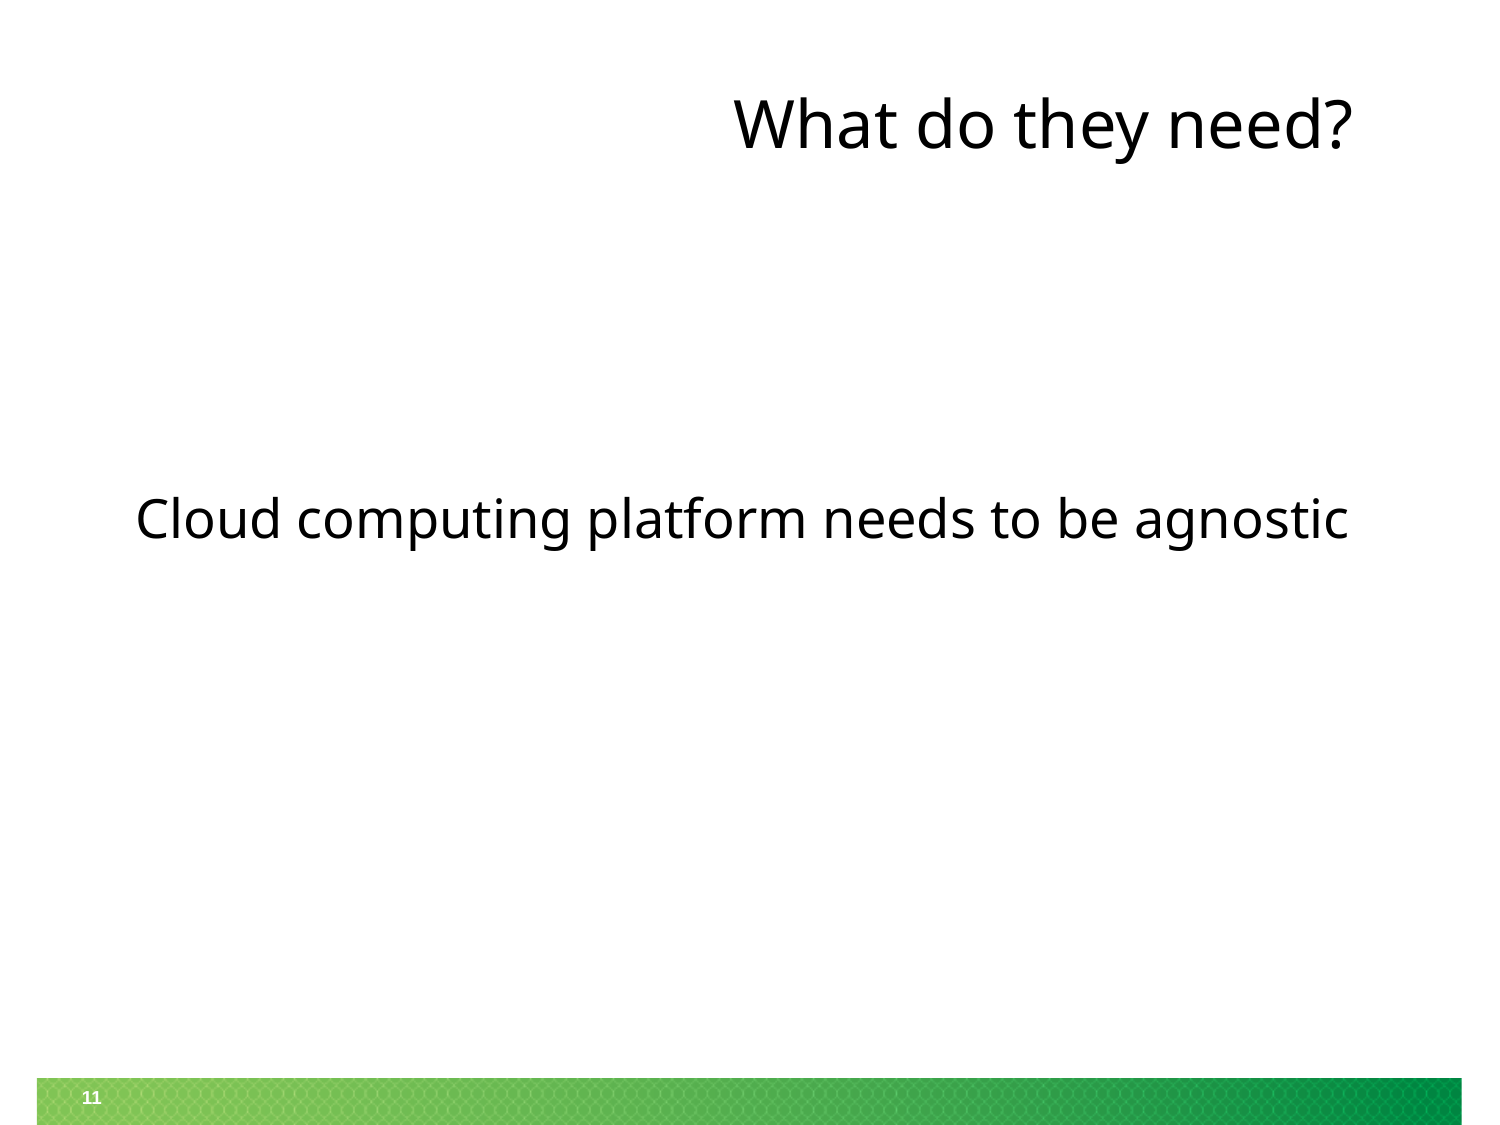

# What do they need?
Cloud computing platform needs to be agnostic